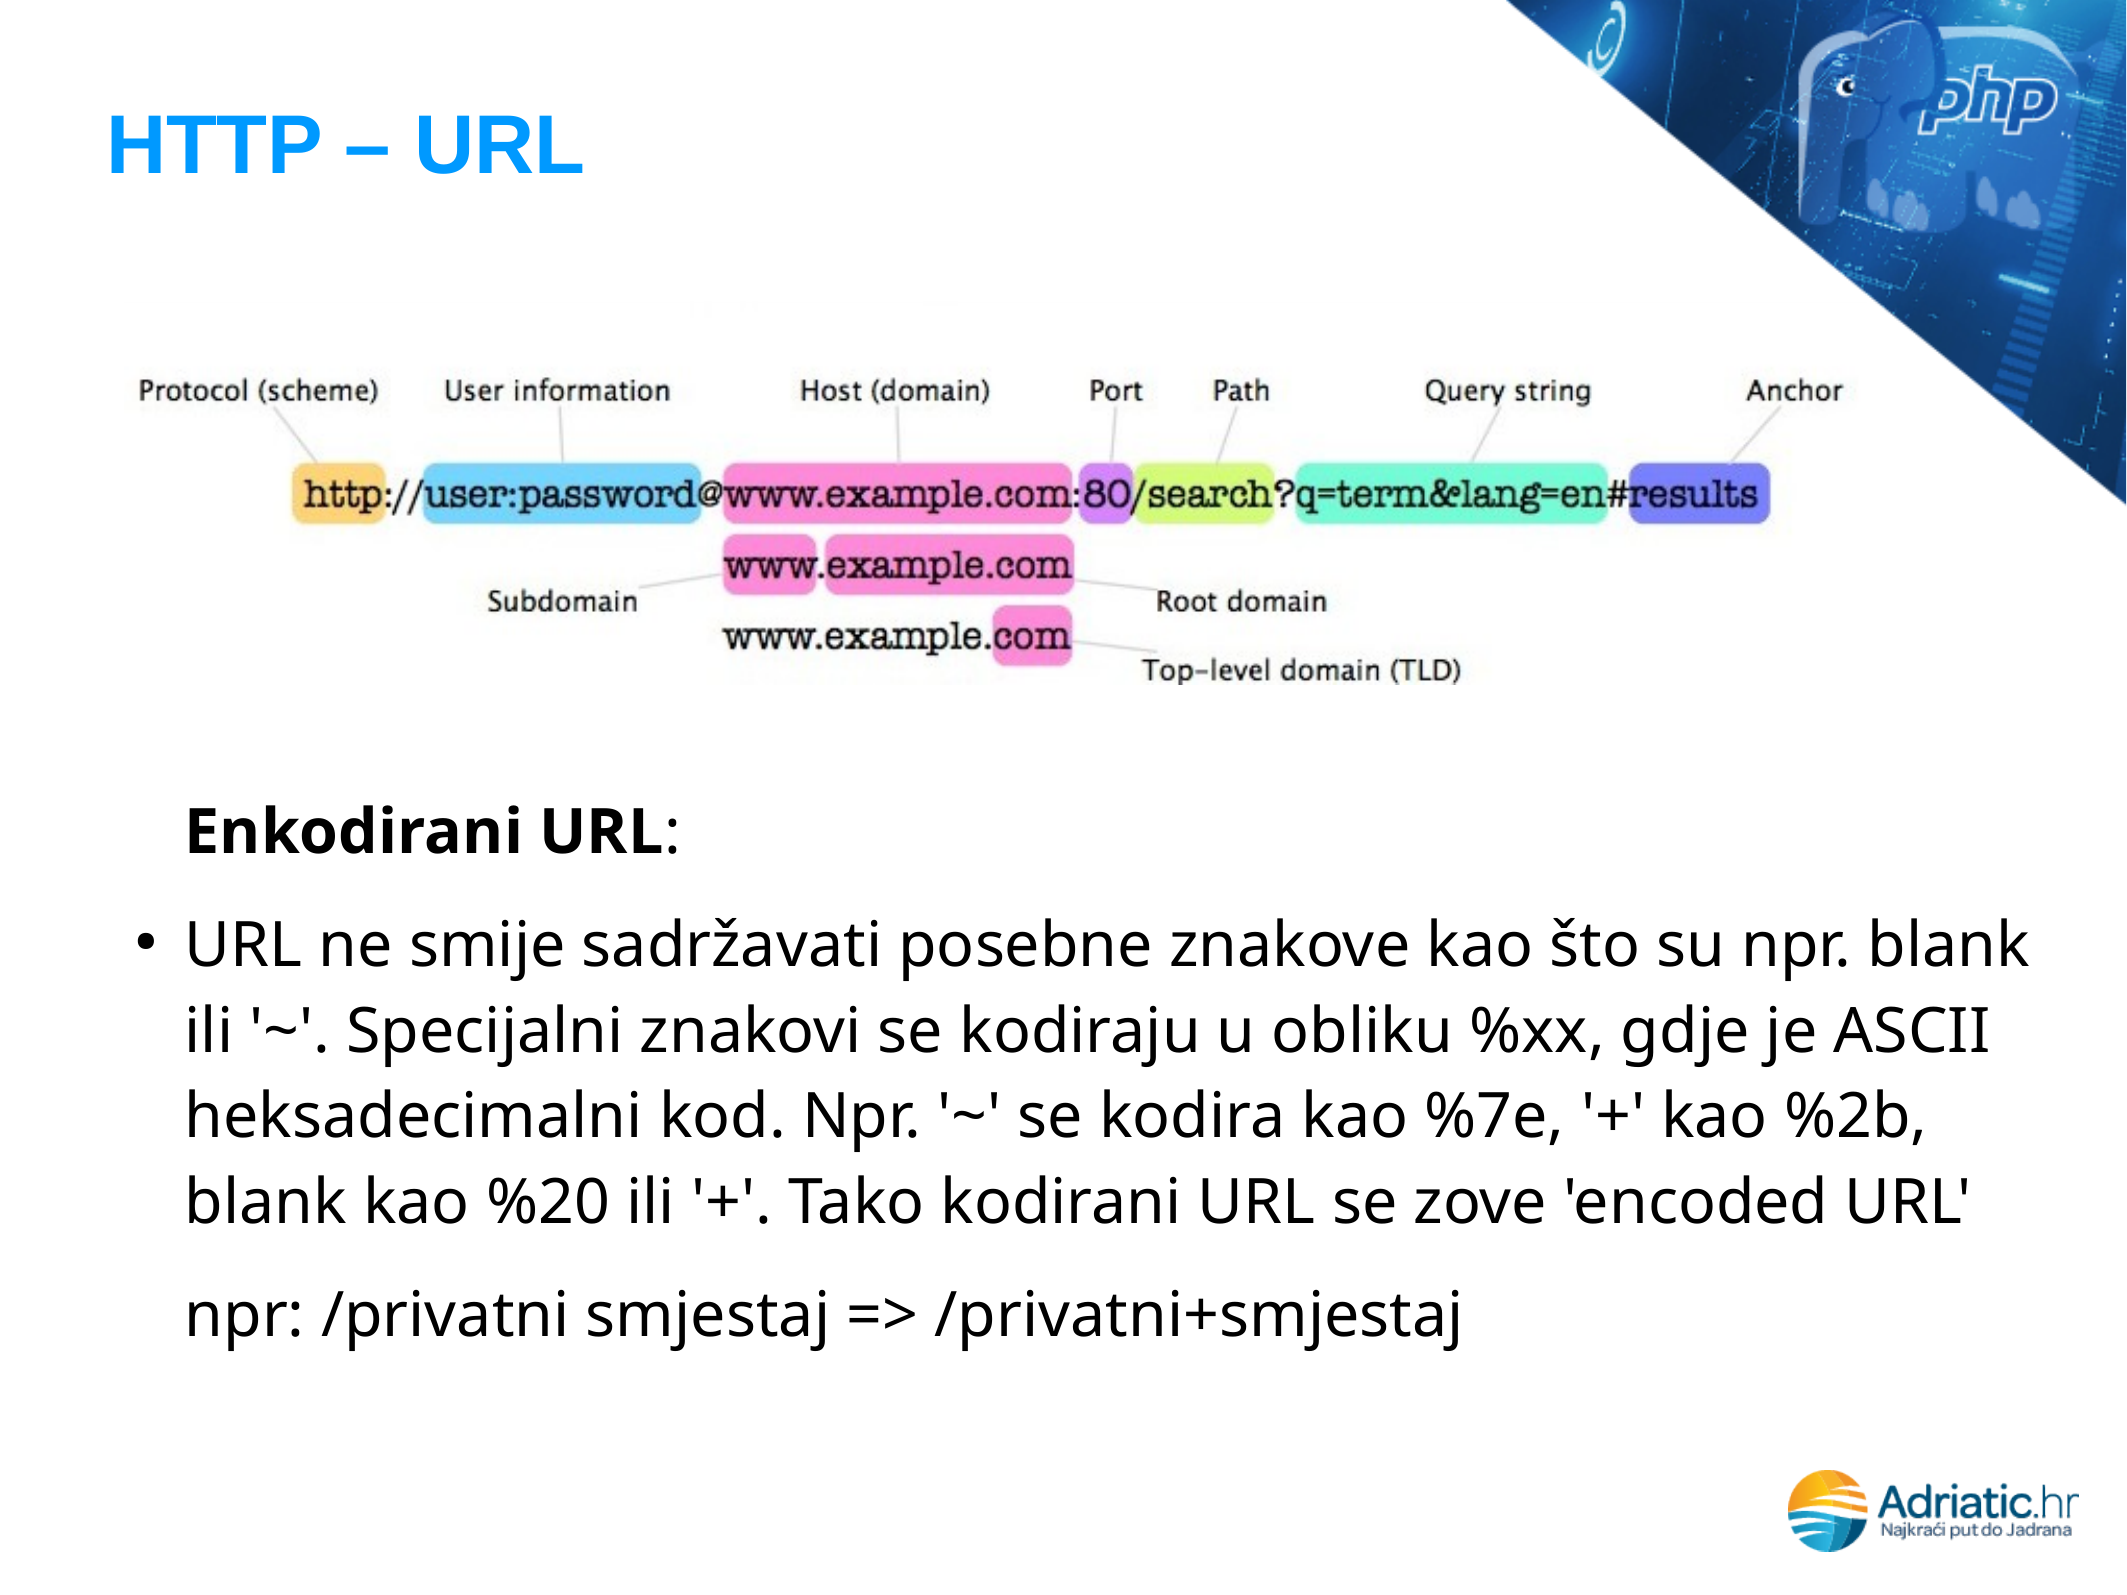

# HTTP – URL
Enkodirani URL:
URL ne smije sadržavati posebne znakove kao što su npr. blank ili '~'. Specijalni znakovi se kodiraju u obliku %xx, gdje je ASCII heksadecimalni kod. Npr. '~' se kodira kao %7e, '+' kao %2b, blank kao %20 ili '+'. Tako kodirani URL se zove 'encoded URL'
npr: /privatni smjestaj => /privatni+smjestaj